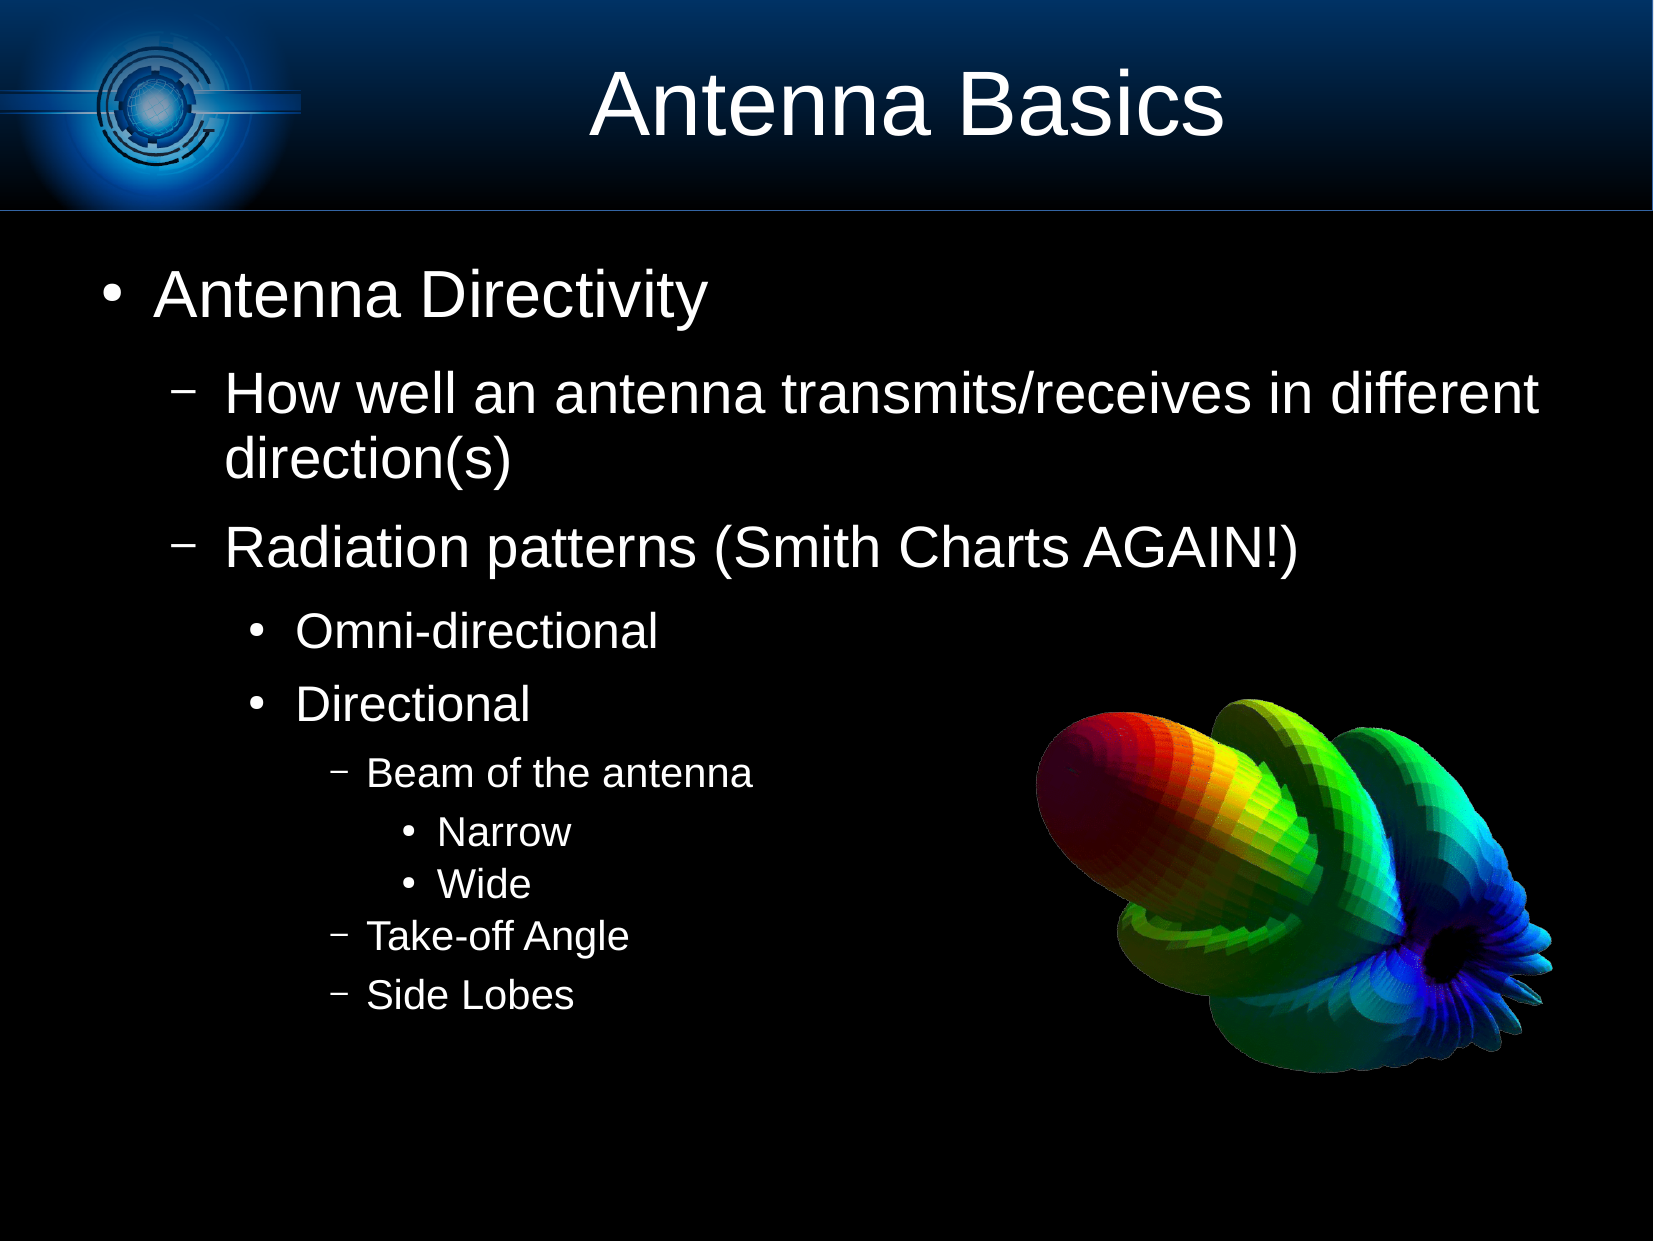

# Antenna Basics
Antenna Directivity
How well an antenna transmits/receives in different direction(s)
Radiation patterns (Smith Charts AGAIN!)
Omni-directional
Directional
Beam of the antenna
Narrow
Wide
Take-off Angle
Side Lobes